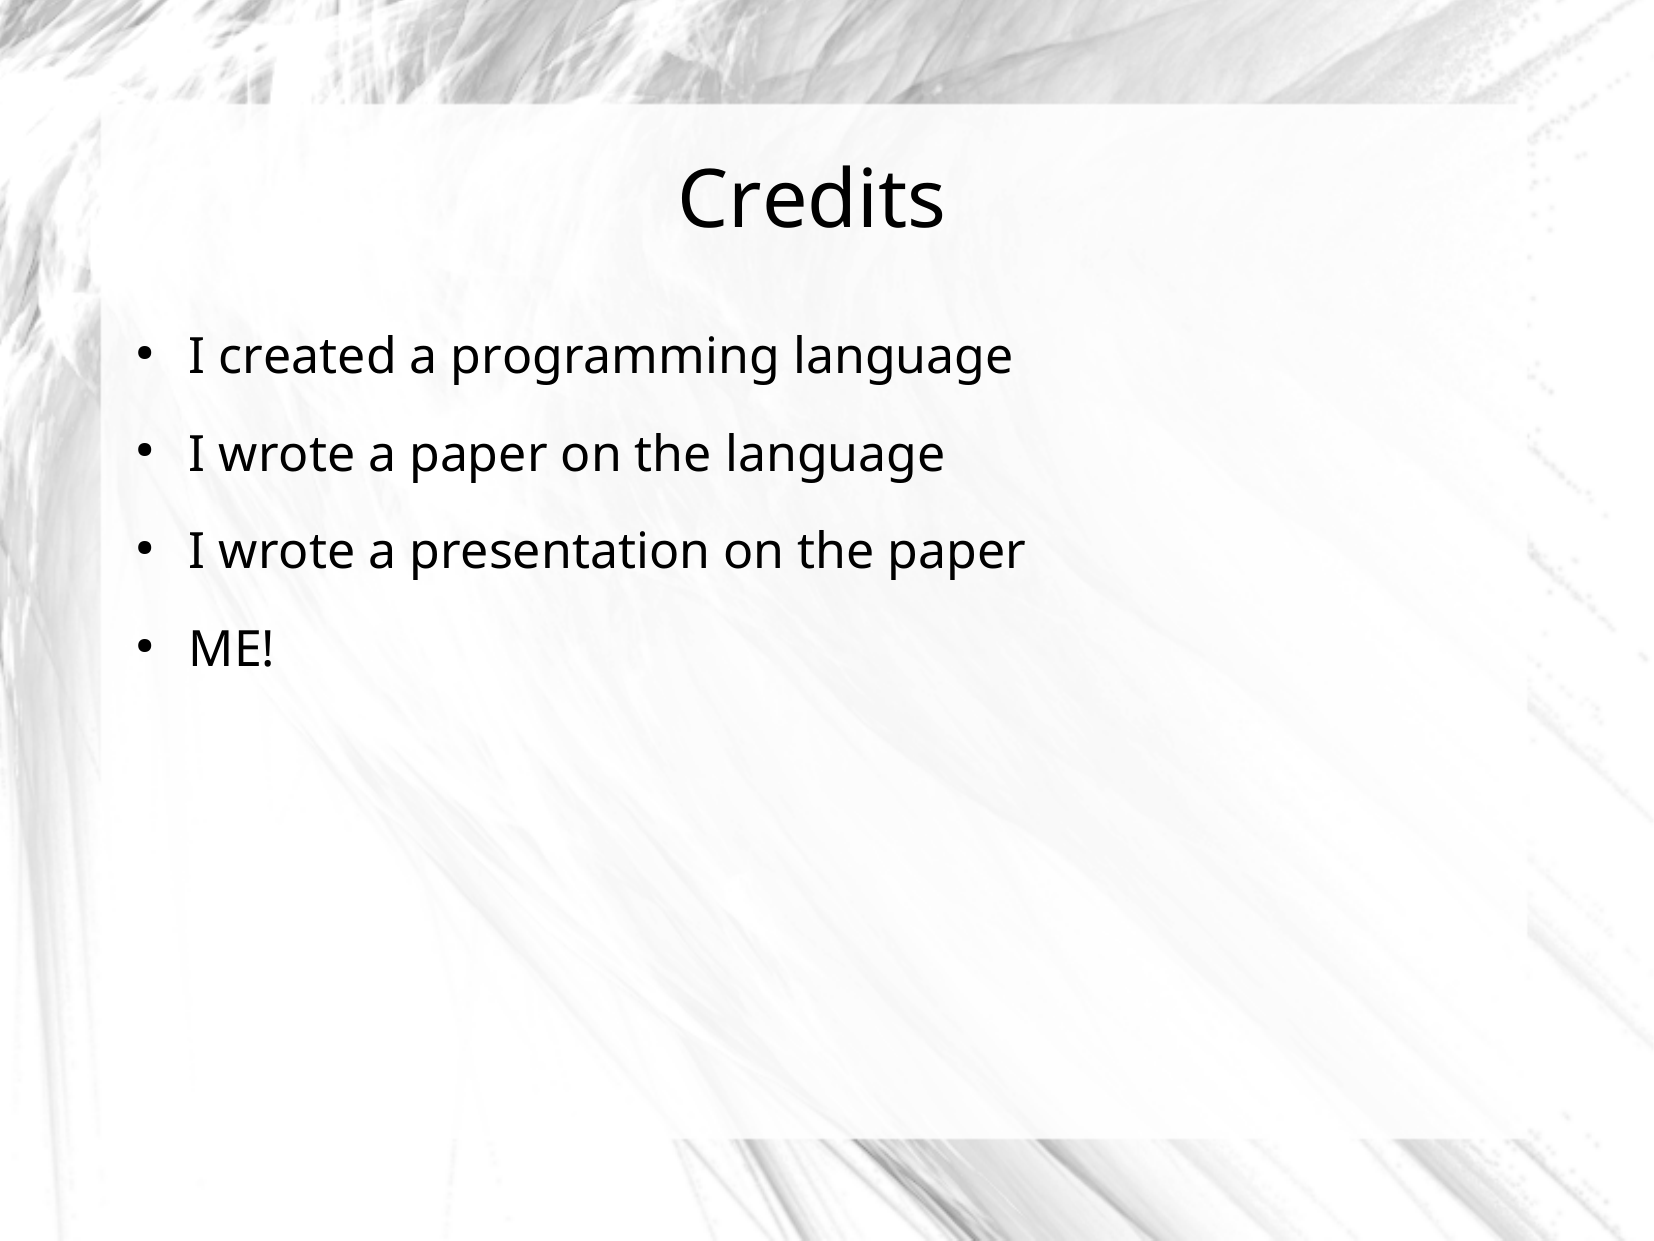

# Credits
I created a programming language
I wrote a paper on the language
I wrote a presentation on the paper
ME!